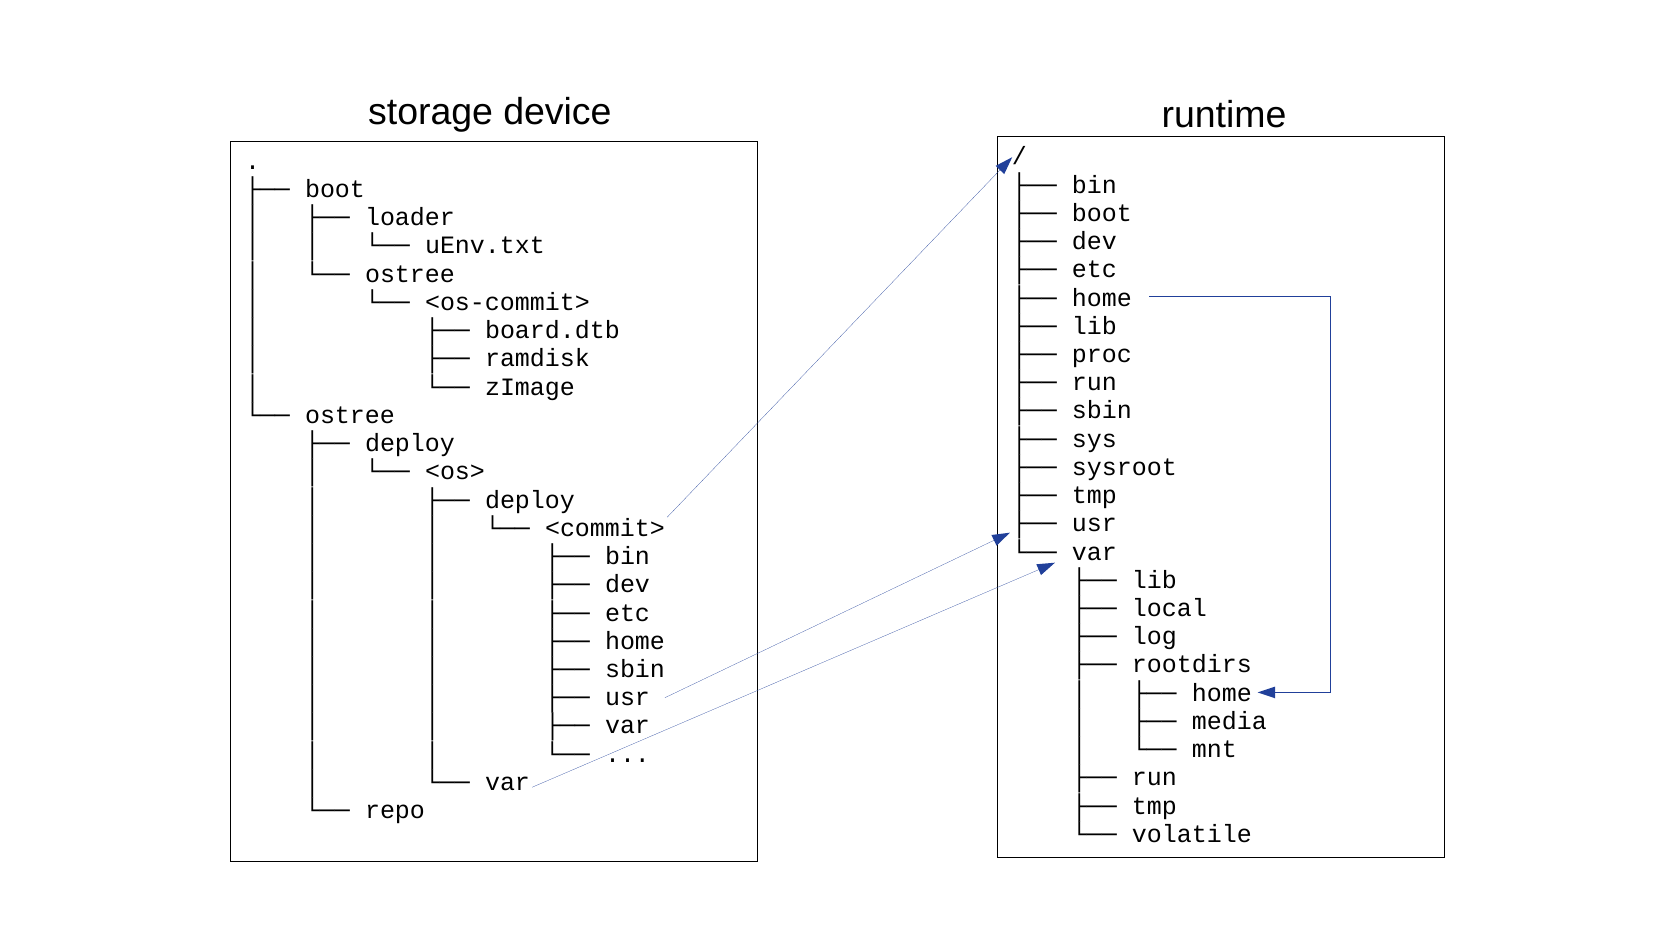

storage device
runtime
/
├── bin
├── boot
├── dev
├── etc
├── home
├── lib
├── proc
├── run
├── sbin
├── sys
├── sysroot
├── tmp
├── usr
└── var
 ├── lib
 ├── local
 ├── log
 ├── rootdirs
 │   ├── home
 │   ├── media
 │   └── mnt
 ├── run
 ├── tmp
 └── volatile
.
├── boot
│   ├── loader
│   │   └── uEnv.txt
│   └── ostree
│   └── <os-commit>
│   ├── board.dtb
│   ├── ramdisk
│   └── zImage
└── ostree
 ├── deploy
 │   └── <os>
 │   ├── deploy
 │   │ └── <commit>
 │   │   ├── bin
 │   │   ├── dev
 │   │   ├── etc
 │   │   ├── home
 │   │   ├── sbin
 │   │   ├── usr
 │   │   ├── var
 │   │   └── ...
 │   └── var
 └── repo